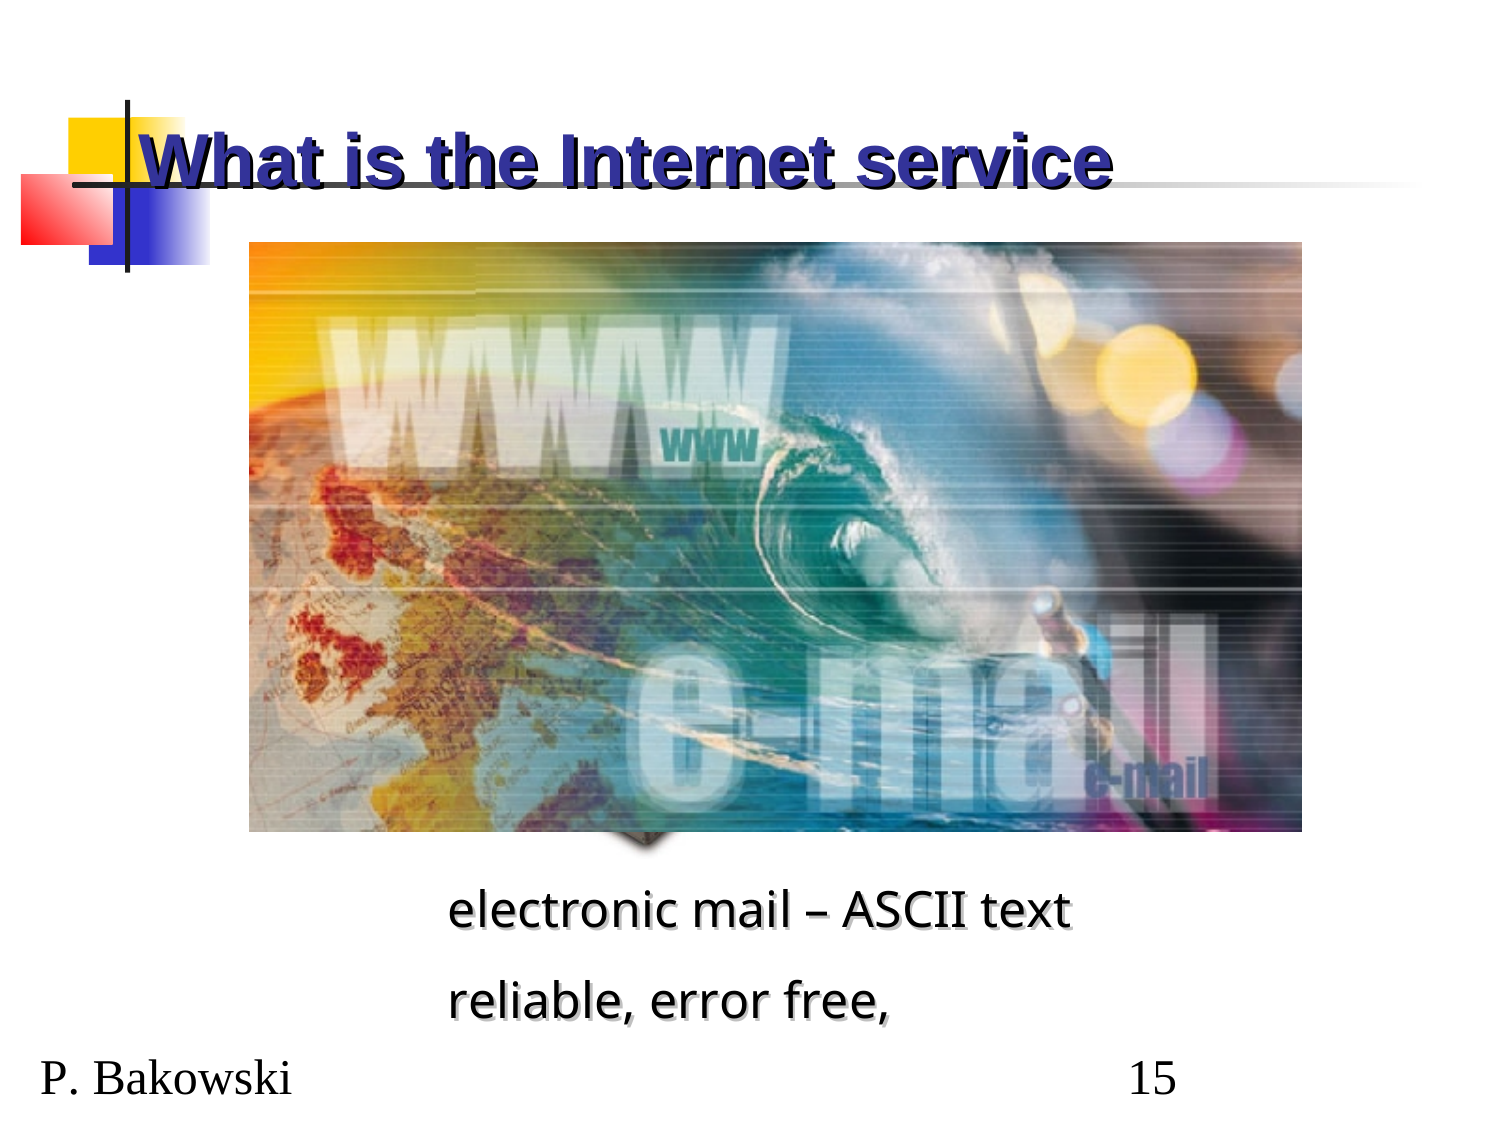

# What is the Internet service
electronic mail – ASCII text
reliable, error free,
P.Bakowski
15